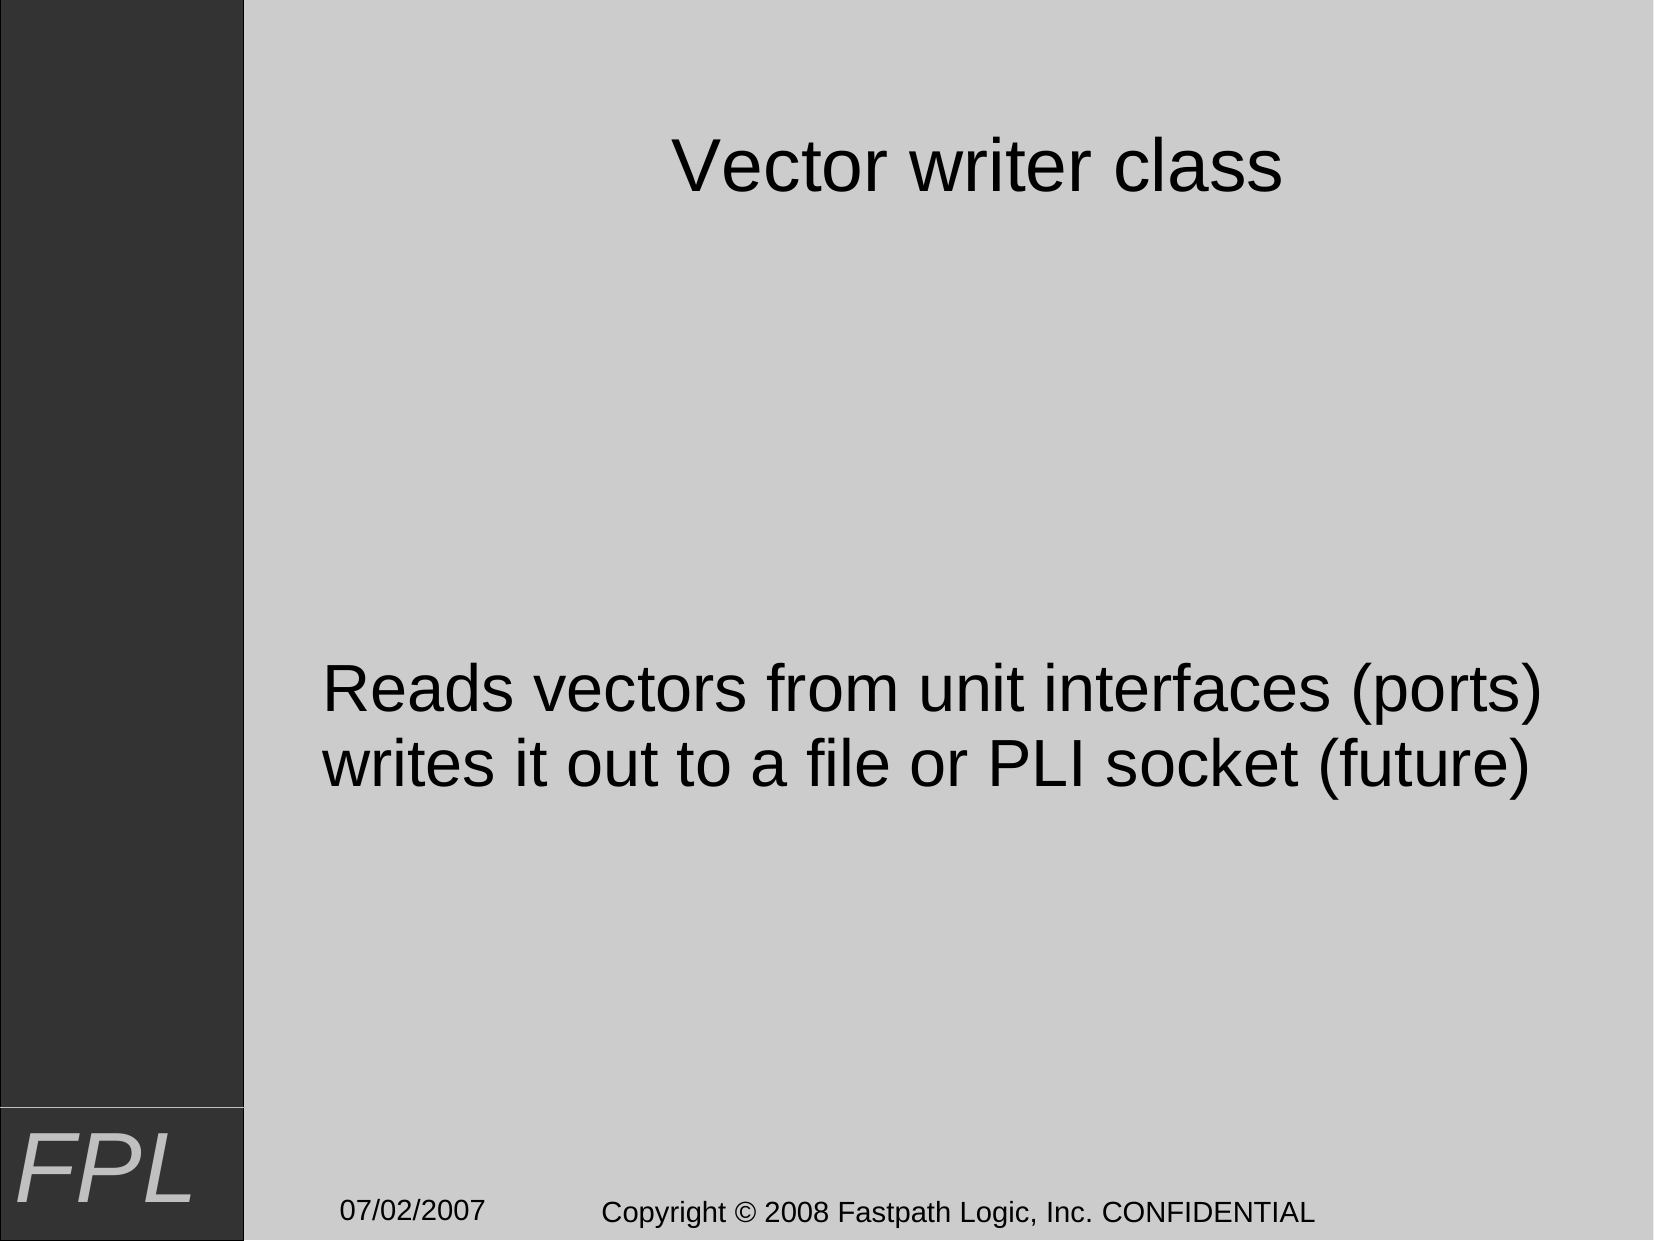

# Vector writer class
Reads vectors from unit interfaces (ports) writes it out to a file or PLI socket (future)
07/02/2007
© 2007 FASTPATH LOGIC INC.